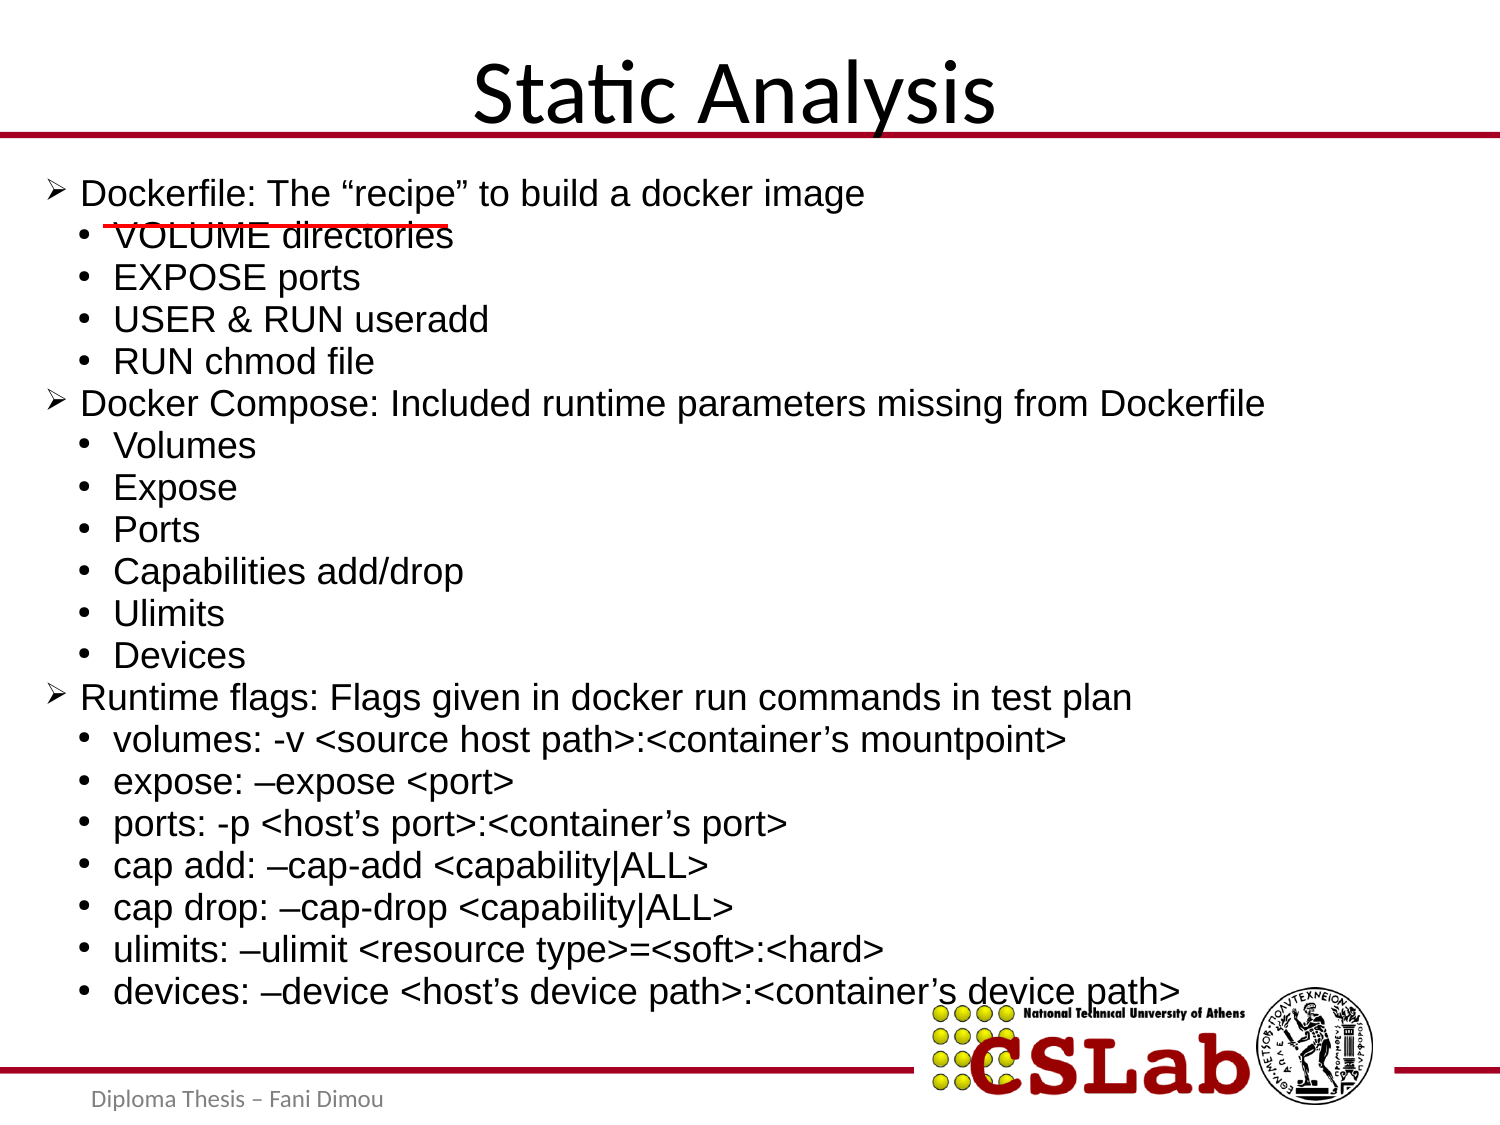

Static Analysis
Dockerfile: The “recipe” to build a docker image
VOLUME directories
EXPOSE ports
USER & RUN useradd
RUN chmod file
Docker Compose: Included runtime parameters missing from Dockerfile
Volumes
Expose
Ports
Capabilities add/drop
Ulimits
Devices
Runtime flags: Flags given in docker run commands in test plan
volumes: -v <source host path>:<container’s mountpoint>
expose: –expose <port>
ports: -p <host’s port>:<container’s port>
cap add: –cap-add <capability|ALL>
cap drop: –cap-drop <capability|ALL>
ulimits: –ulimit <resource type>=<soft>:<hard>
devices: –device <host’s device path>:<container’s device path>